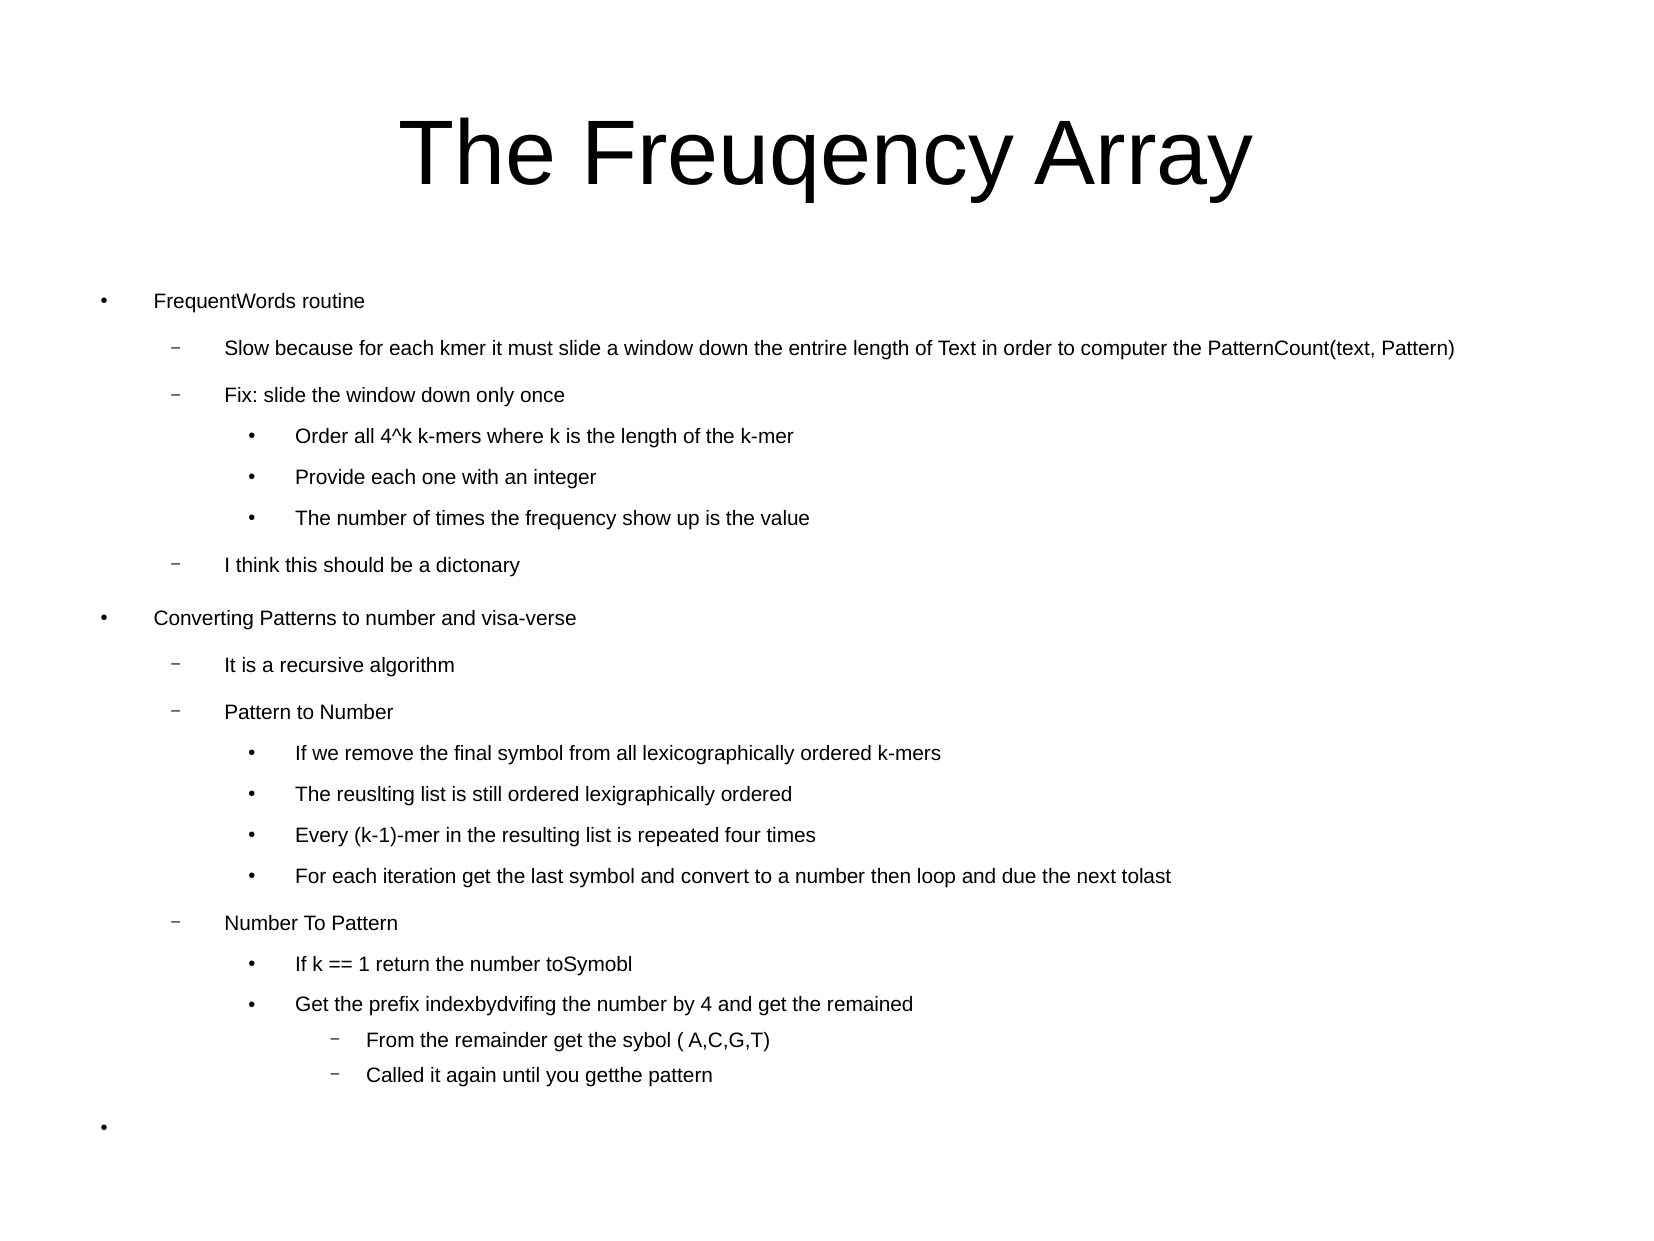

# The Freuqency Array
FrequentWords routine
Slow because for each kmer it must slide a window down the entrire length of Text in order to computer the PatternCount(text, Pattern)
Fix: slide the window down only once
Order all 4^k k-mers where k is the length of the k-mer
Provide each one with an integer
The number of times the frequency show up is the value
I think this should be a dictonary
Converting Patterns to number and visa-verse
It is a recursive algorithm
Pattern to Number
If we remove the final symbol from all lexicographically ordered k-mers
The reuslting list is still ordered lexigraphically ordered
Every (k-1)-mer in the resulting list is repeated four times
For each iteration get the last symbol and convert to a number then loop and due the next tolast
Number To Pattern
If k == 1 return the number toSymobl
Get the prefix indexbydvifing the number by 4 and get the remained
From the remainder get the sybol ( A,C,G,T)
Called it again until you getthe pattern